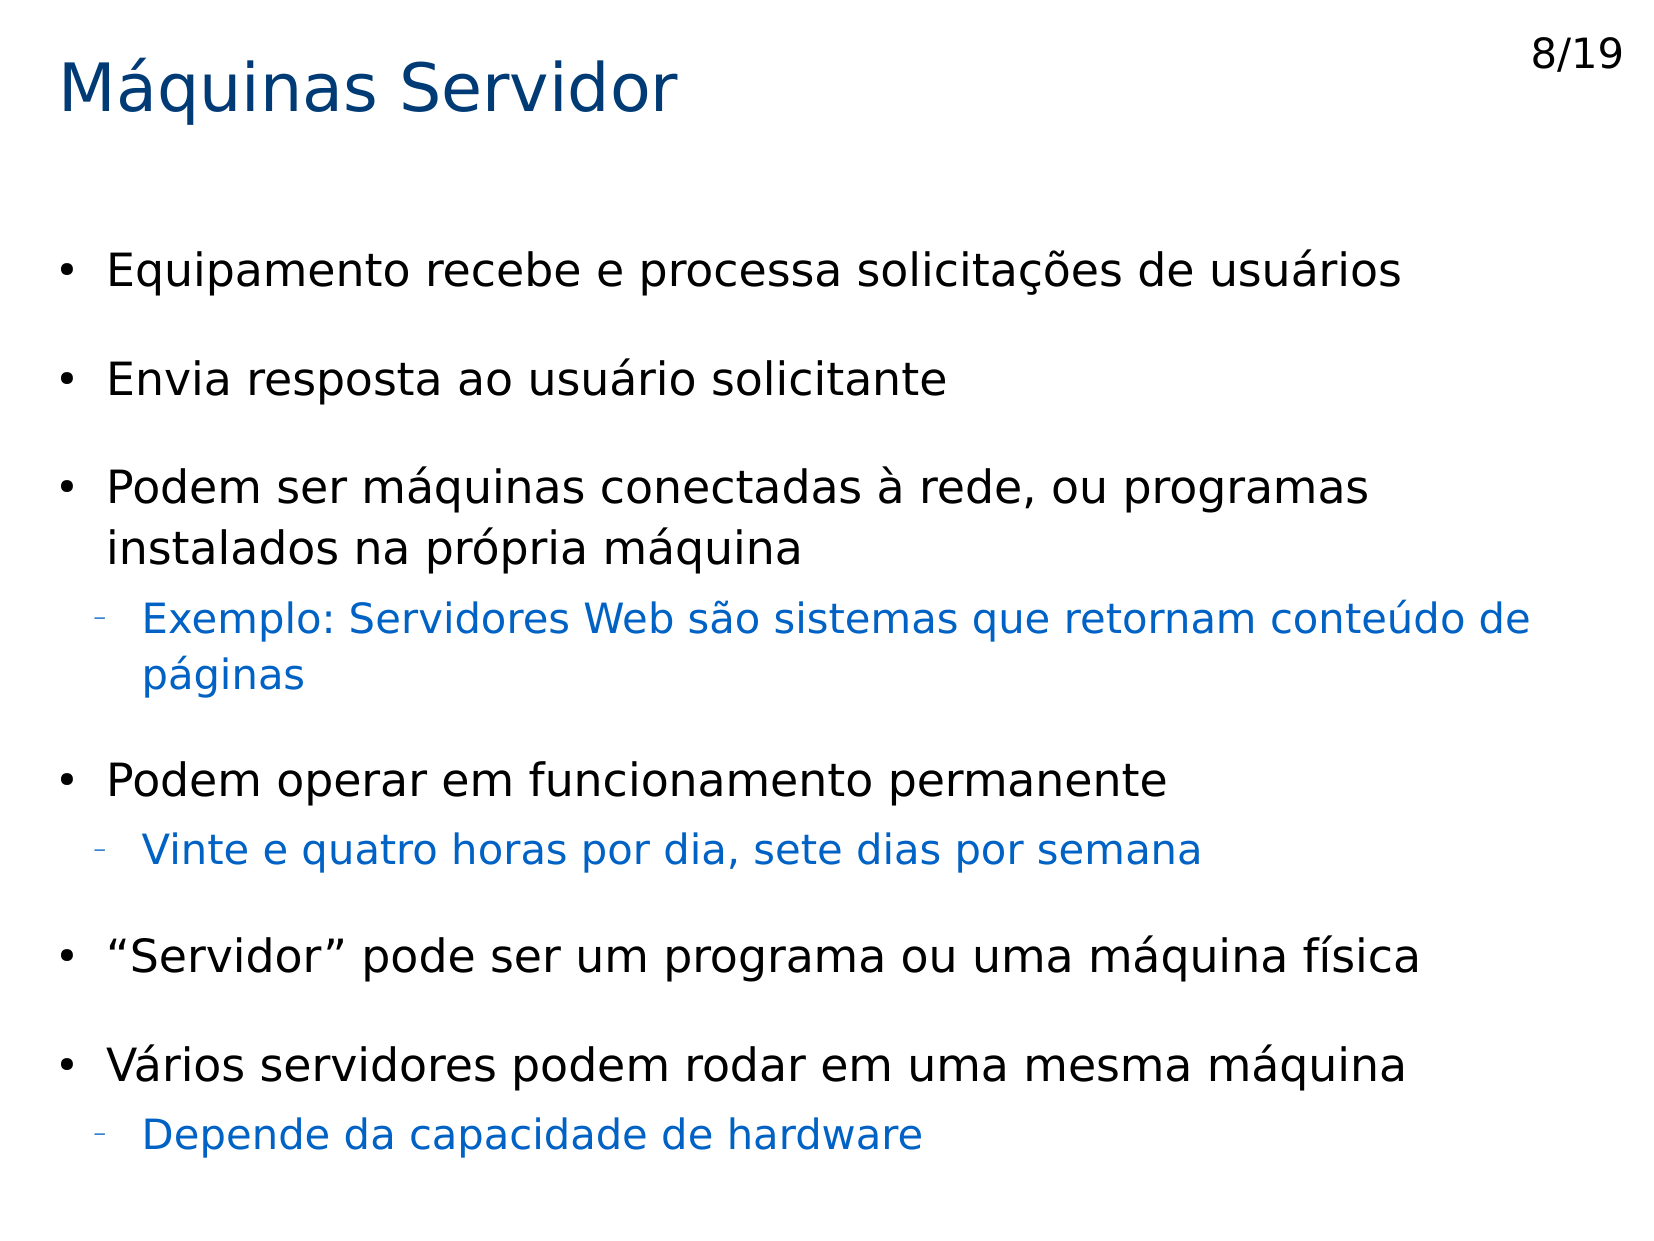

# Máquinas Servidor
8
Equipamento recebe e processa solicitações de usuários
Envia resposta ao usuário solicitante
Podem ser máquinas conectadas à rede, ou programas instalados na própria máquina
Exemplo: Servidores Web são sistemas que retornam conteúdo de páginas
Podem operar em funcionamento permanente
Vinte e quatro horas por dia, sete dias por semana
“Servidor” pode ser um programa ou uma máquina física
Vários servidores podem rodar em uma mesma máquina
Depende da capacidade de hardware